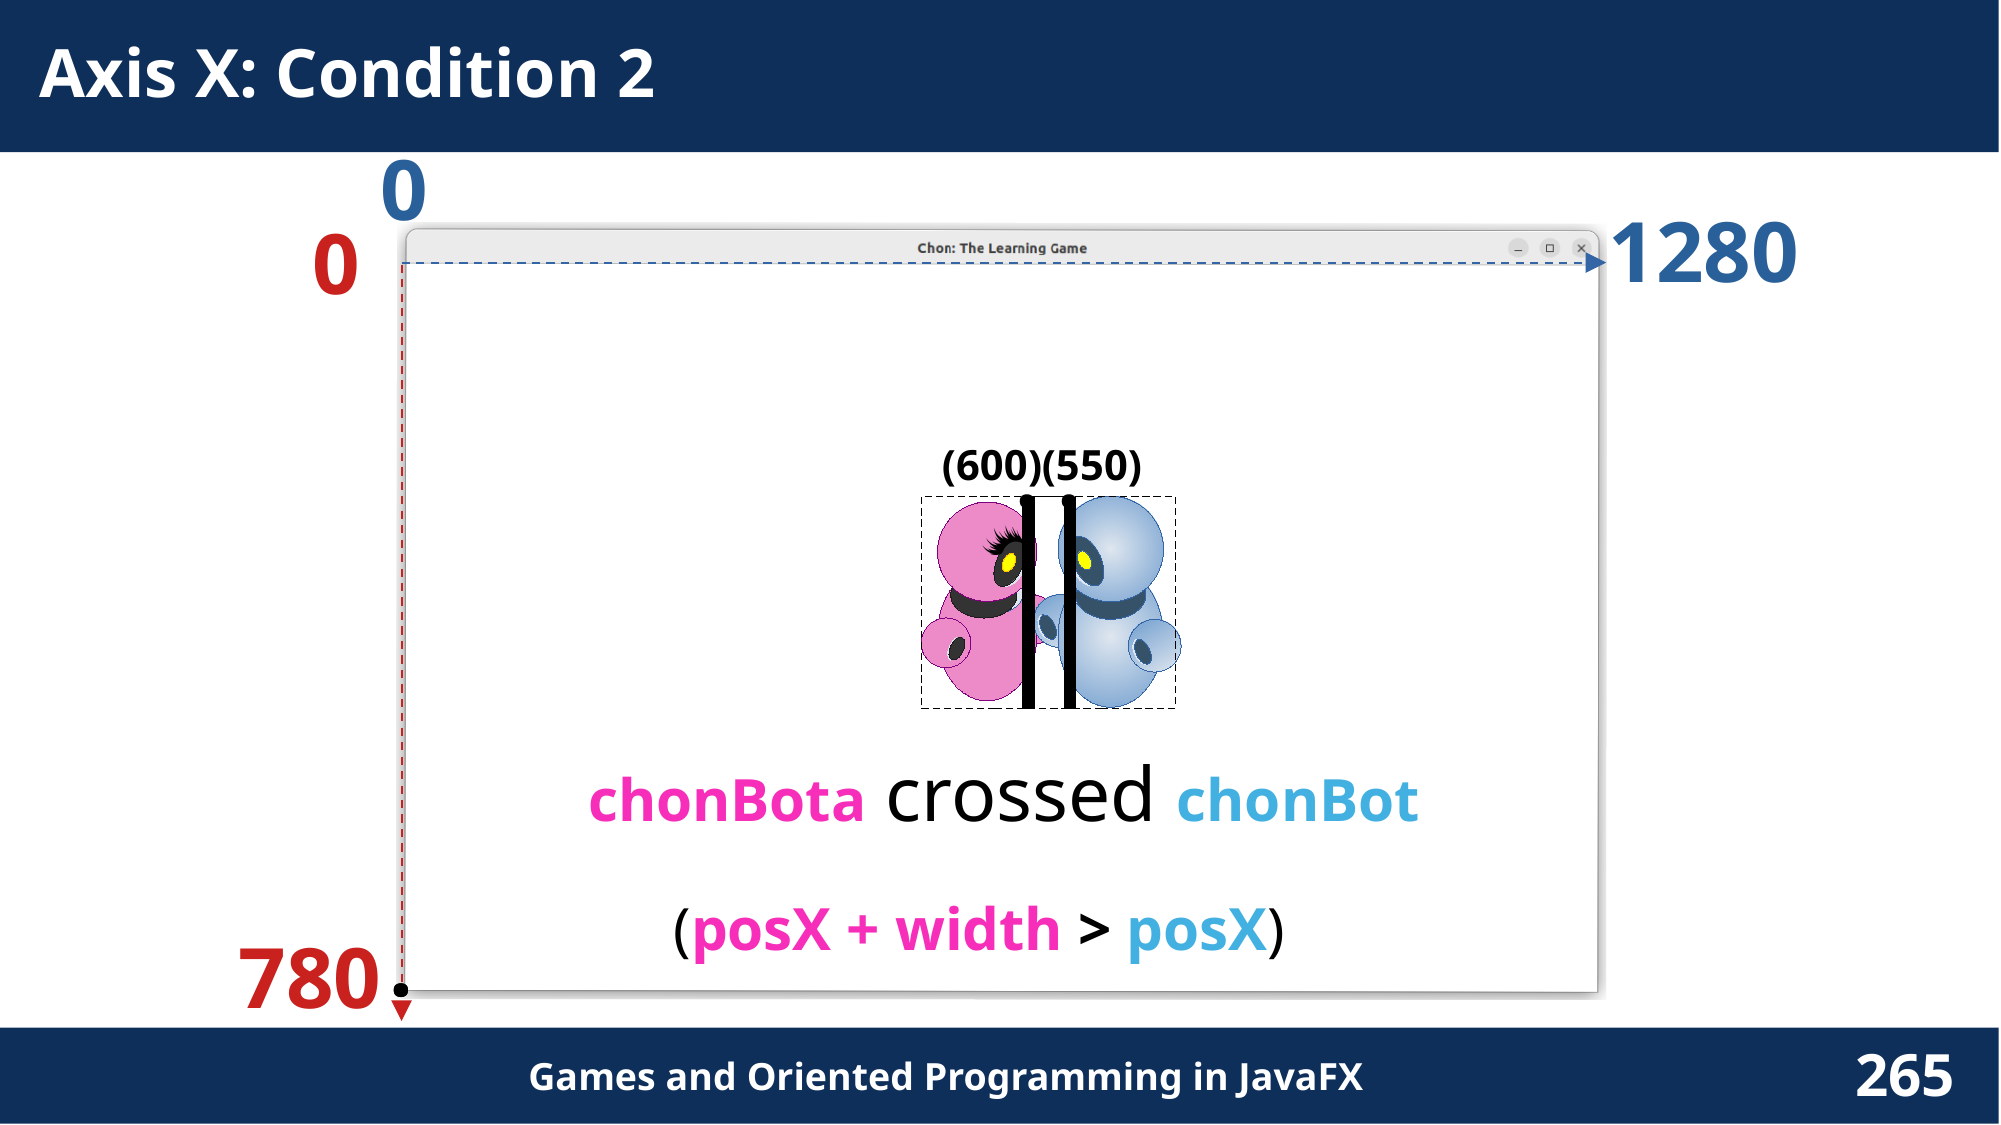

Axis X: Condition 2
0
1280
0
.
.
(600)
 (550)
chonBota crossed chonBot
 (posX + width > posX)
.
.
780